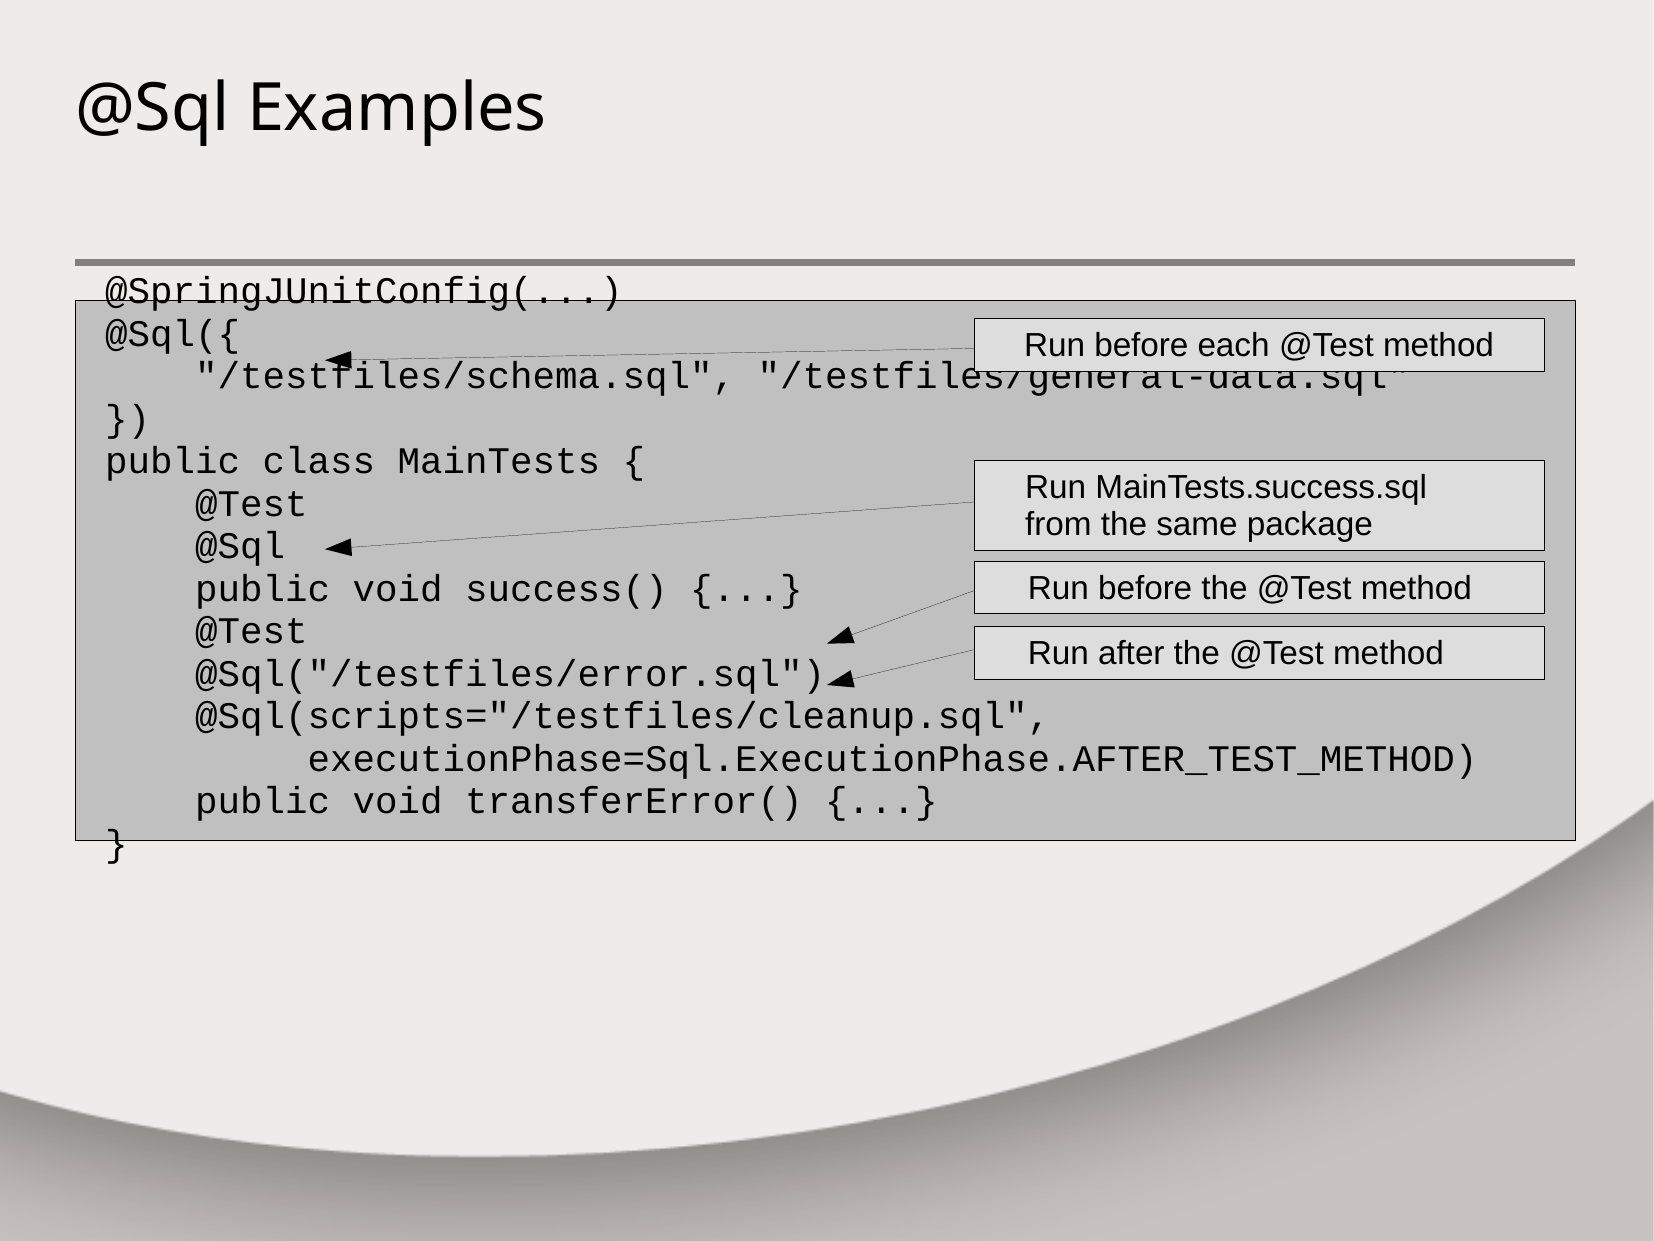

# @Sql Examples
@SpringJUnitConfig(...)
@Sql({
 "/testfiles/schema.sql", "/testfiles/general-data.sql"
})
public class MainTests {
 @Test
 @Sql
 public void success() {...}
 @Test
 @Sql("/testfiles/error.sql")
 @Sql(scripts="/testfiles/cleanup.sql",
 executionPhase=Sql.ExecutionPhase.AFTER_TEST_METHOD)
 public void transferError() {...}
}
Run before each @Test method
Run MainTests.success.sql
from the same package
Run before the @Test method
Run after the @Test method